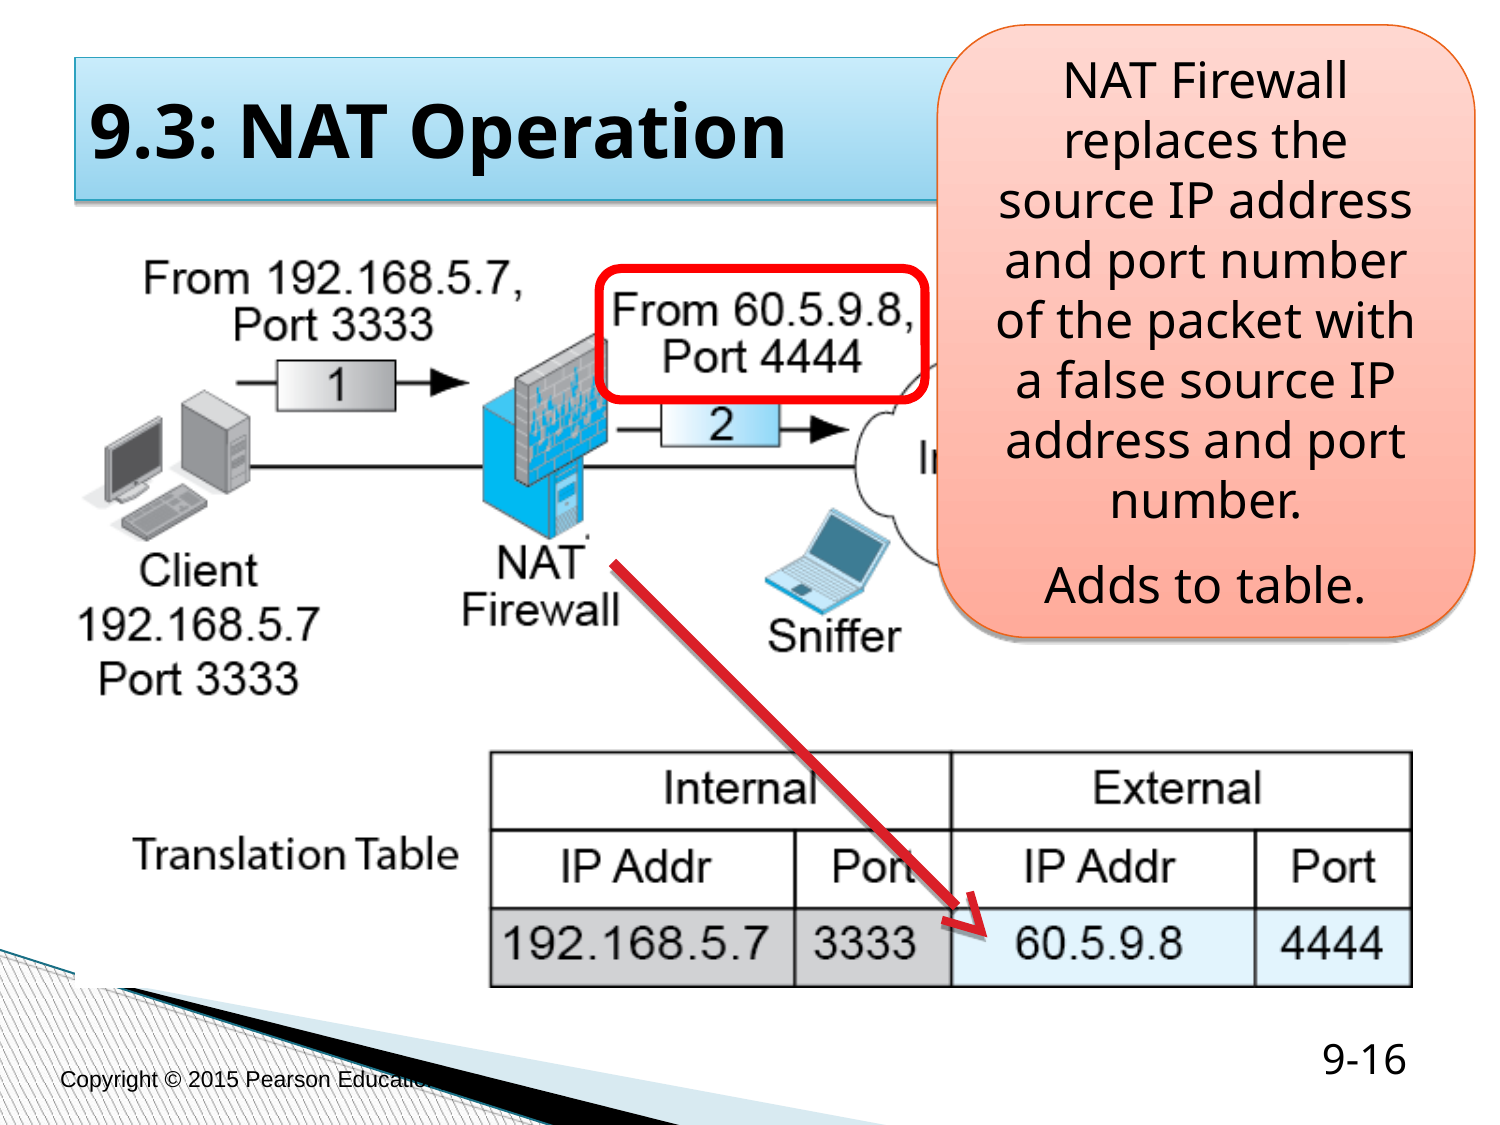

NAT Firewall replaces the source IP address and port number of the packet with a false source IP address and port number.
Adds to table.
# 9.3: NAT Operation
Copyright © 2015 Pearson Education, Inc.